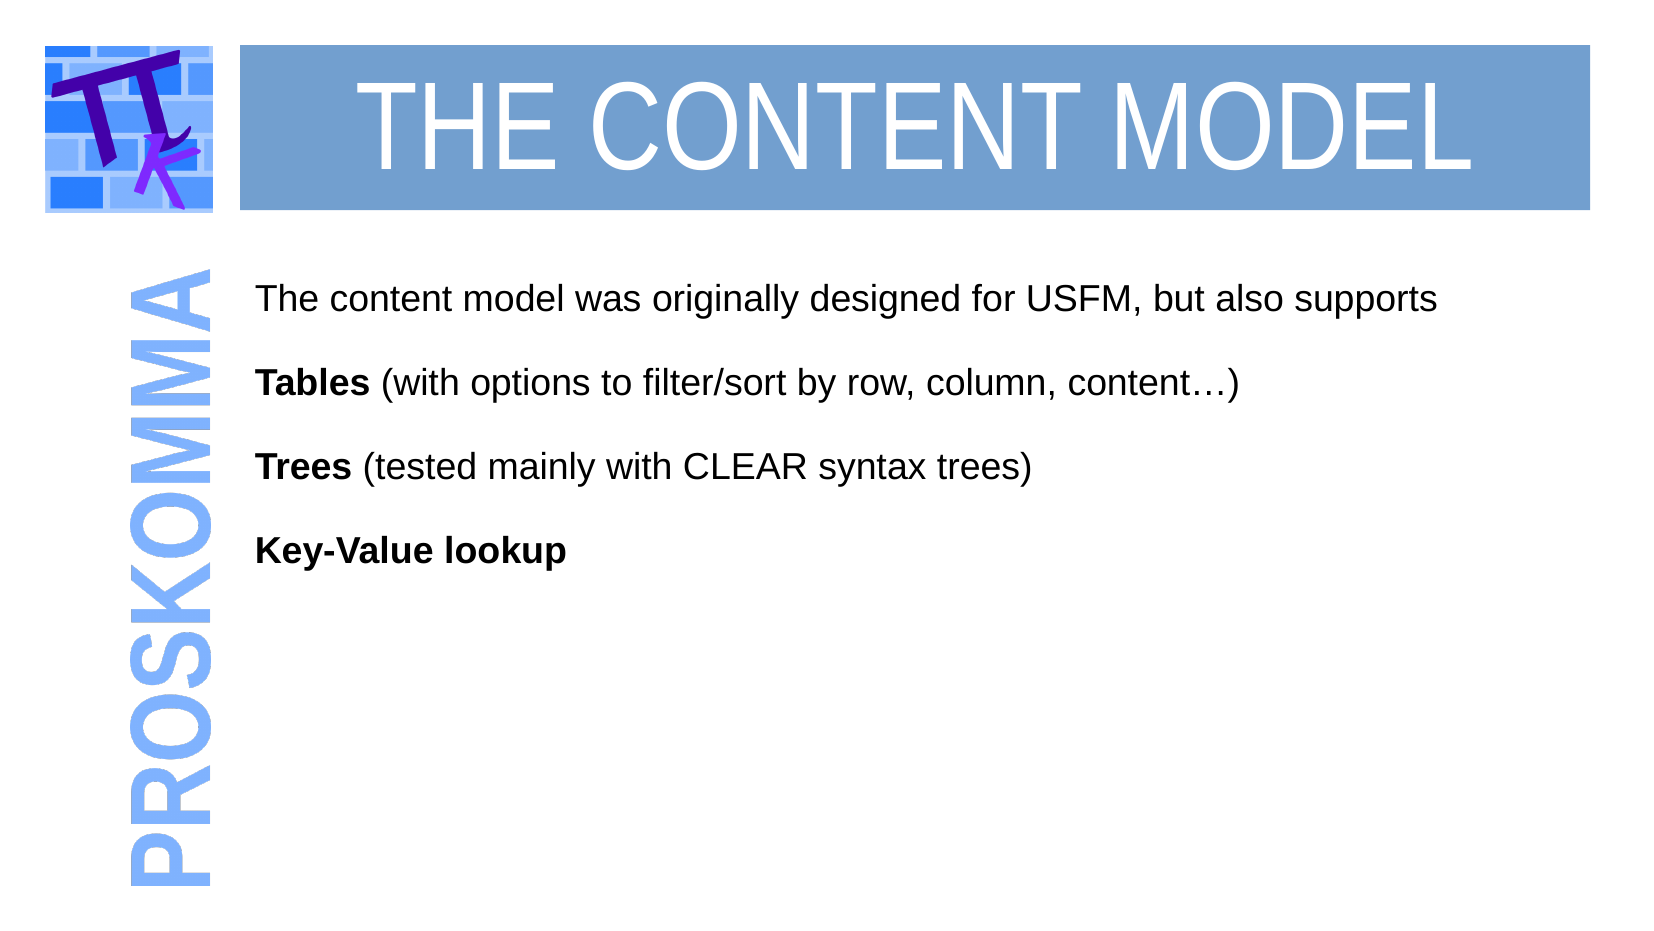

THE CONTENT MODEL
The content model was originally designed for USFM, but also supports
Tables (with options to filter/sort by row, column, content…)
Trees (tested mainly with CLEAR syntax trees)
Key-Value lookup